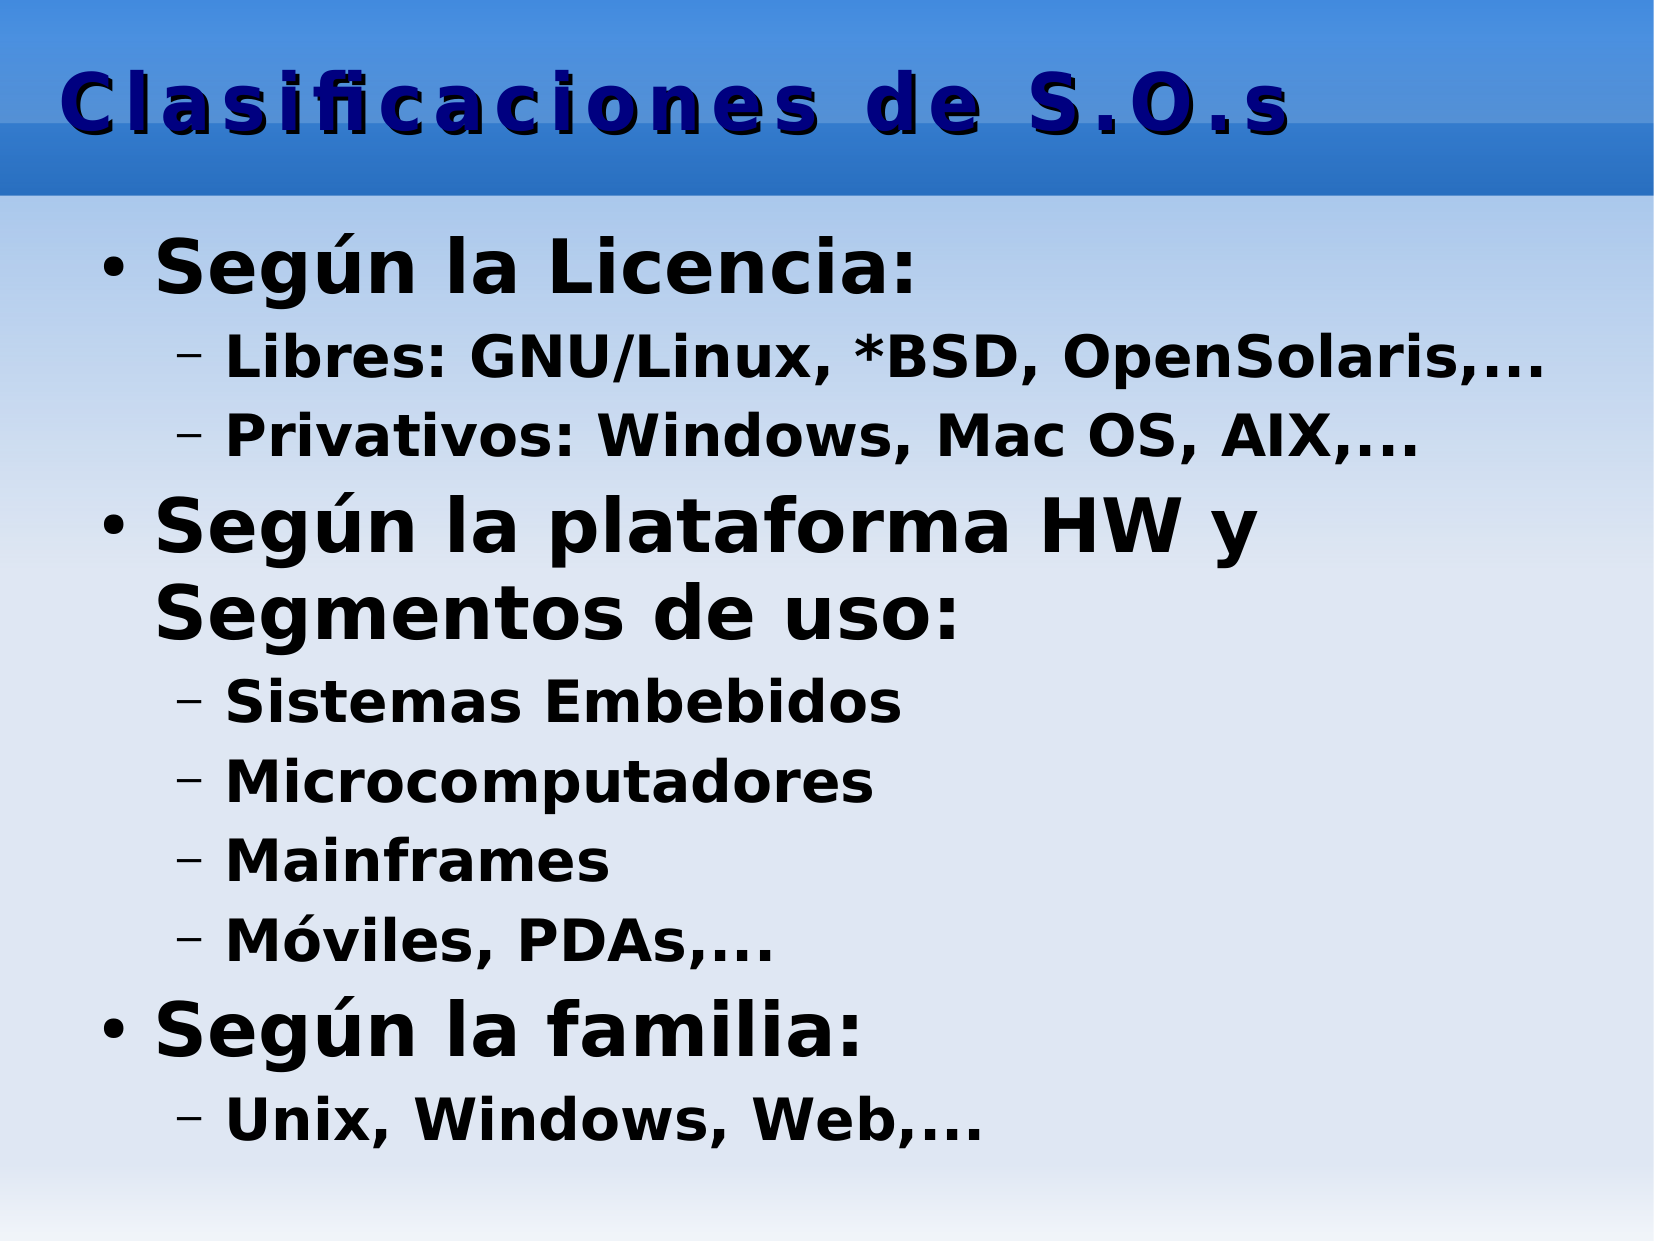

# Clasificaciones de S.O.s
Según la Licencia:
Libres: GNU/Linux, *BSD, OpenSolaris,...
Privativos: Windows, Mac OS, AIX,...
Según la plataforma HW y Segmentos de uso:
Sistemas Embebidos
Microcomputadores
Mainframes
Móviles, PDAs,...
Según la familia:
Unix, Windows, Web,...